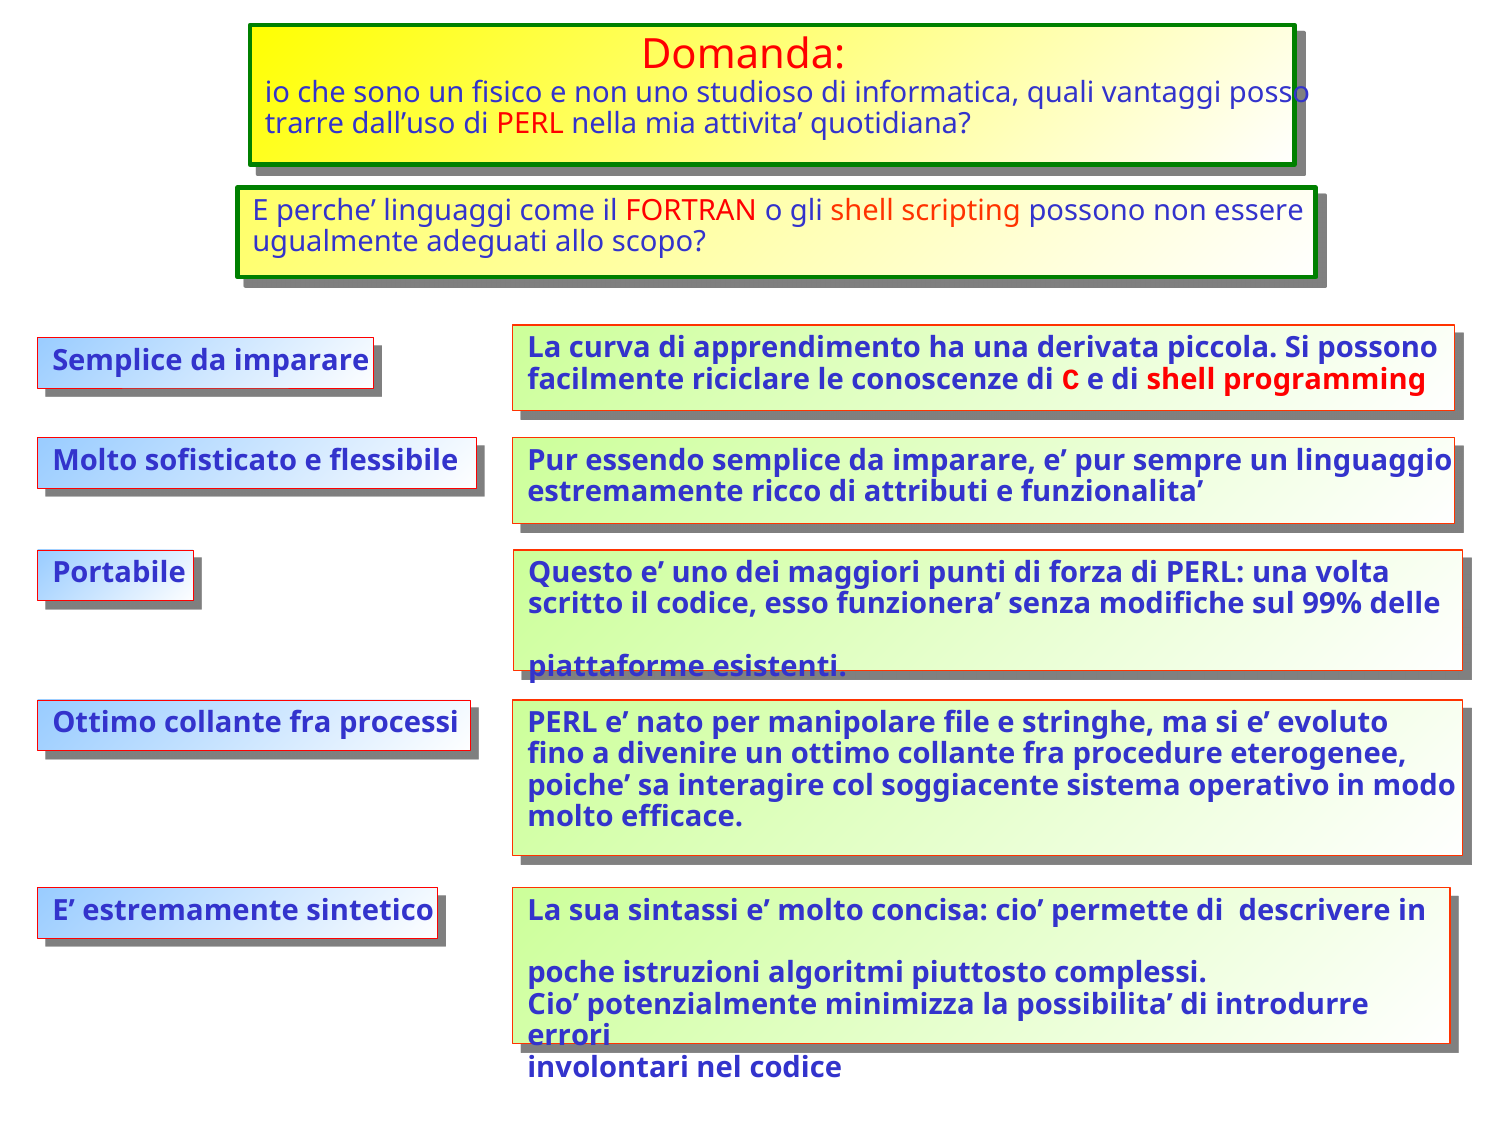

Domanda:
io che sono un fisico e non uno studioso di informatica, quali vantaggi posso
trarre dall’uso di PERL nella mia attivita’ quotidiana?
E perche’ linguaggi come il FORTRAN o gli shell scripting possono non essere
ugualmente adeguati allo scopo?
La curva di apprendimento ha una derivata piccola. Si possono
facilmente riciclare le conoscenze di C e di shell programming
Semplice da imparare
Molto sofisticato e flessibile
Pur essendo semplice da imparare, e’ pur sempre un linguaggio
estremamente ricco di attributi e funzionalita’
Portabile
Questo e’ uno dei maggiori punti di forza di PERL: una volta
scritto il codice, esso funzionera’ senza modifiche sul 99% delle
piattaforme esistenti.
Ottimo collante fra processi
PERL e’ nato per manipolare file e stringhe, ma si e’ evoluto
fino a divenire un ottimo collante fra procedure eterogenee,
poiche’ sa interagire col soggiacente sistema operativo in modo
molto efficace.
E’ estremamente sintetico
La sua sintassi e’ molto concisa: cio’ permette di descrivere in
poche istruzioni algoritmi piuttosto complessi.
Cio’ potenzialmente minimizza la possibilita’ di introdurre errori
involontari nel codice